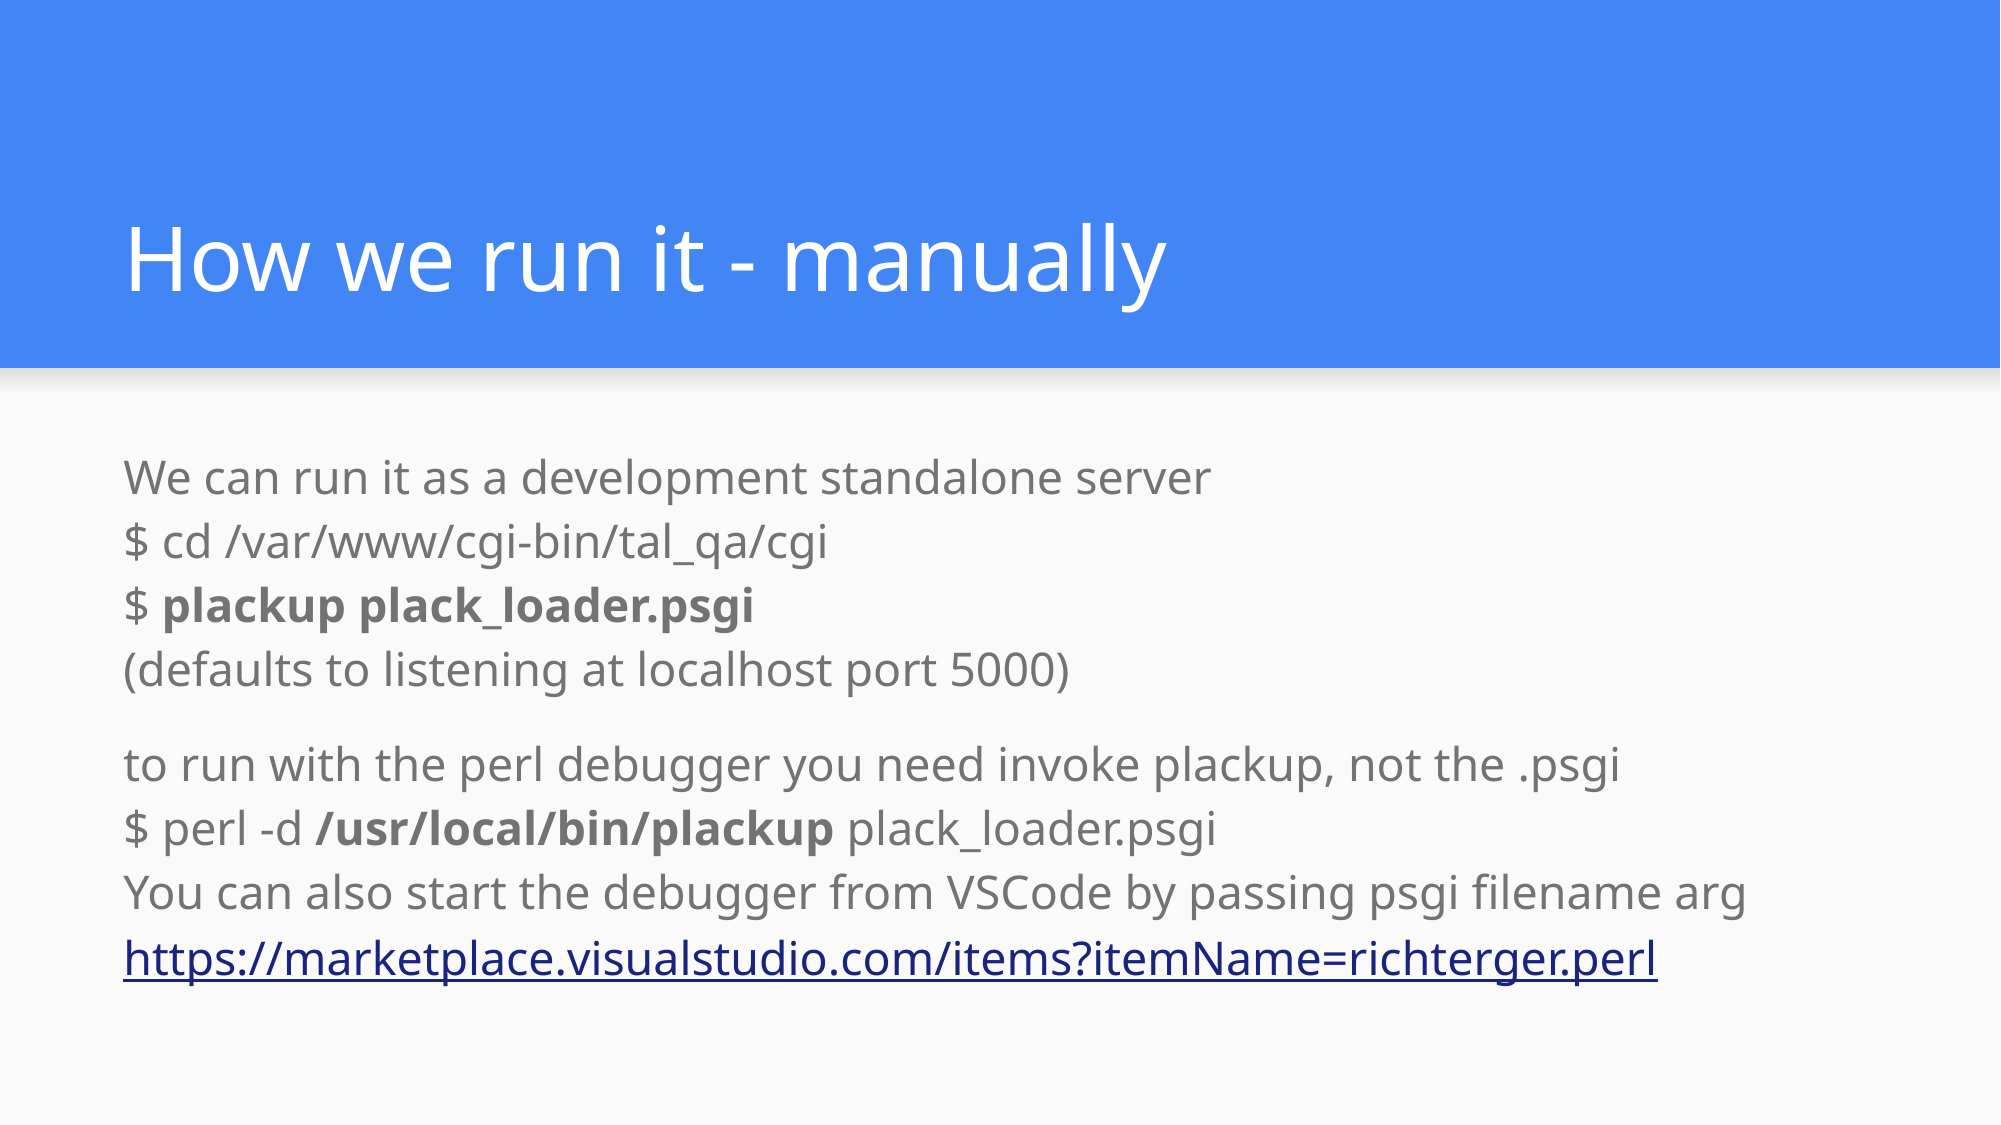

# How we run it - manually
We can run it as a development standalone server
$ cd /var/www/cgi-bin/tal_qa/cgi
$ plackup plack_loader.psgi
(defaults to listening at localhost port 5000)
to run with the perl debugger you need invoke plackup, not the .psgi
$ perl -d /usr/local/bin/plackup plack_loader.psgi
You can also start the debugger from VSCode by passing psgi filename arg https://marketplace.visualstudio.com/items?itemName=richterger.perl